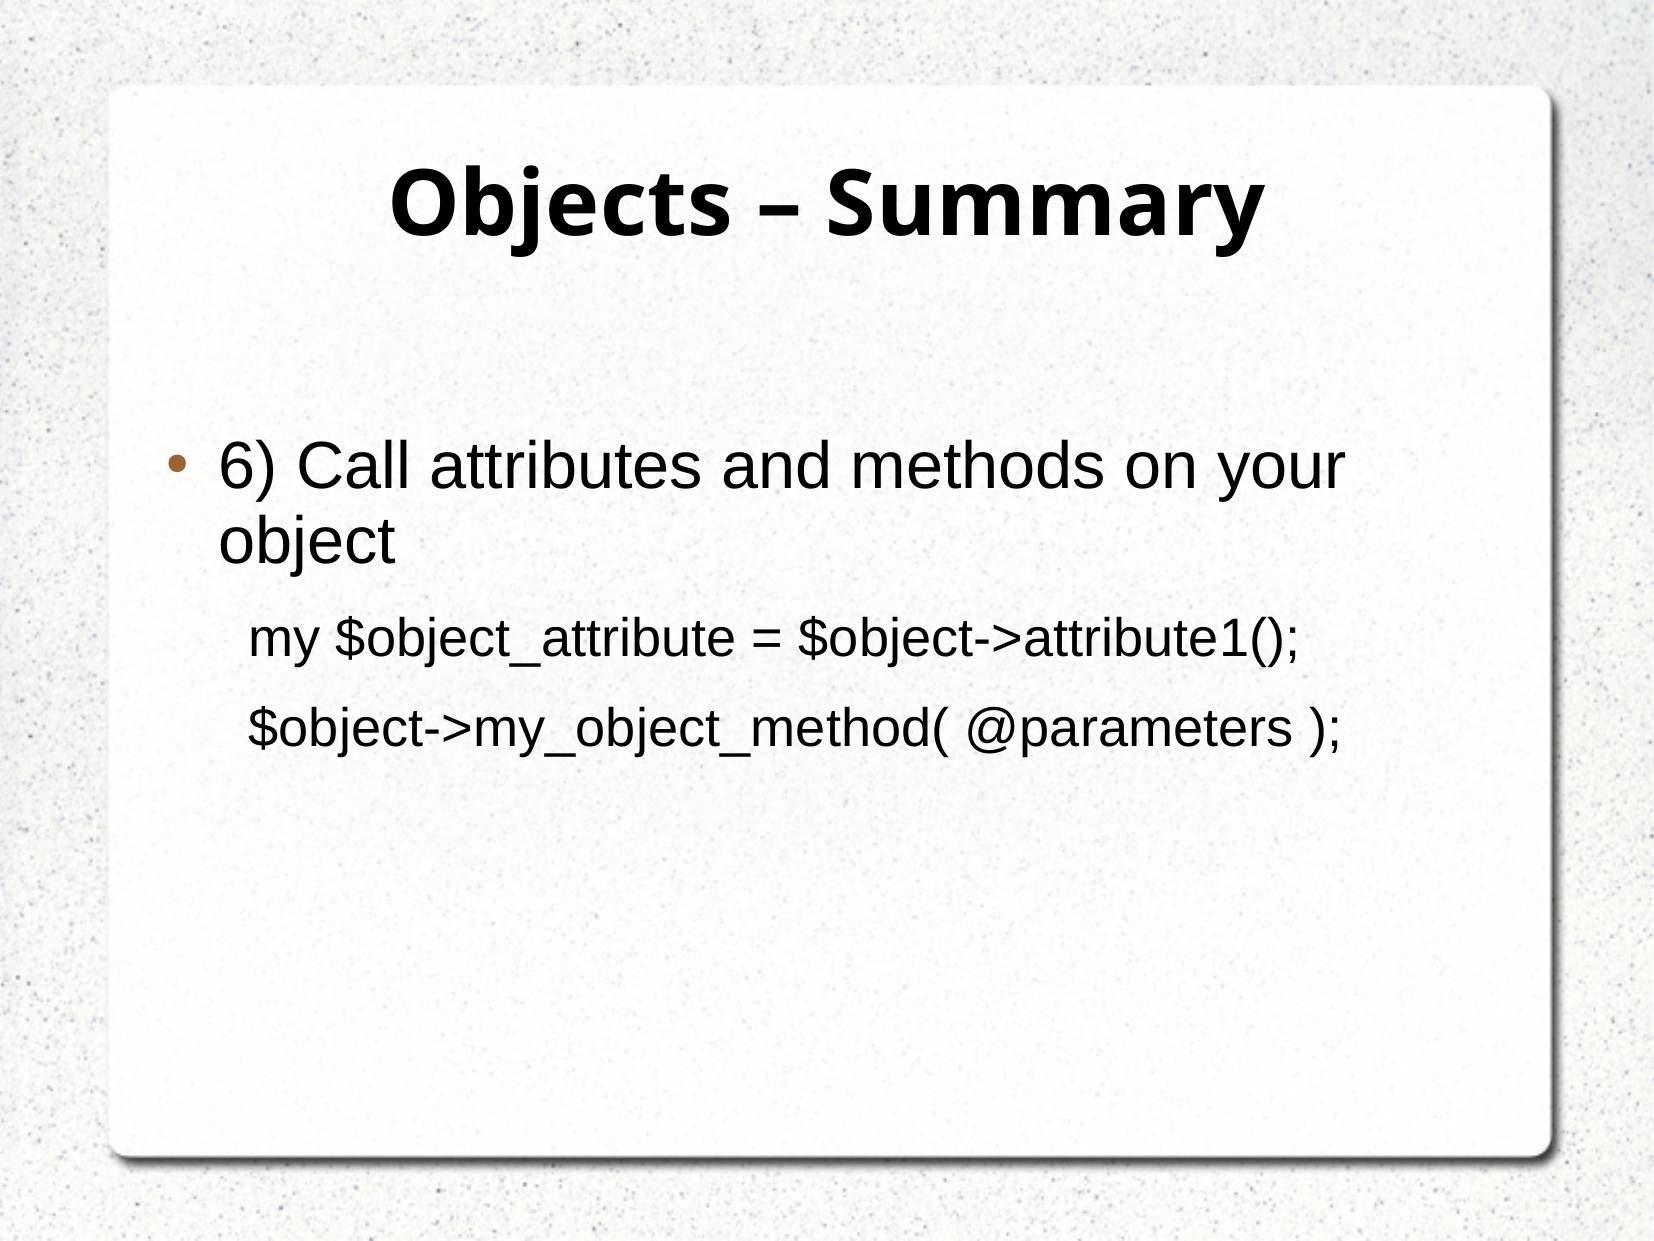

# Objects – Summary
6) Call attributes and methods on your object
 my $object_attribute = $object->attribute1();
 $object->my_object_method( @parameters );